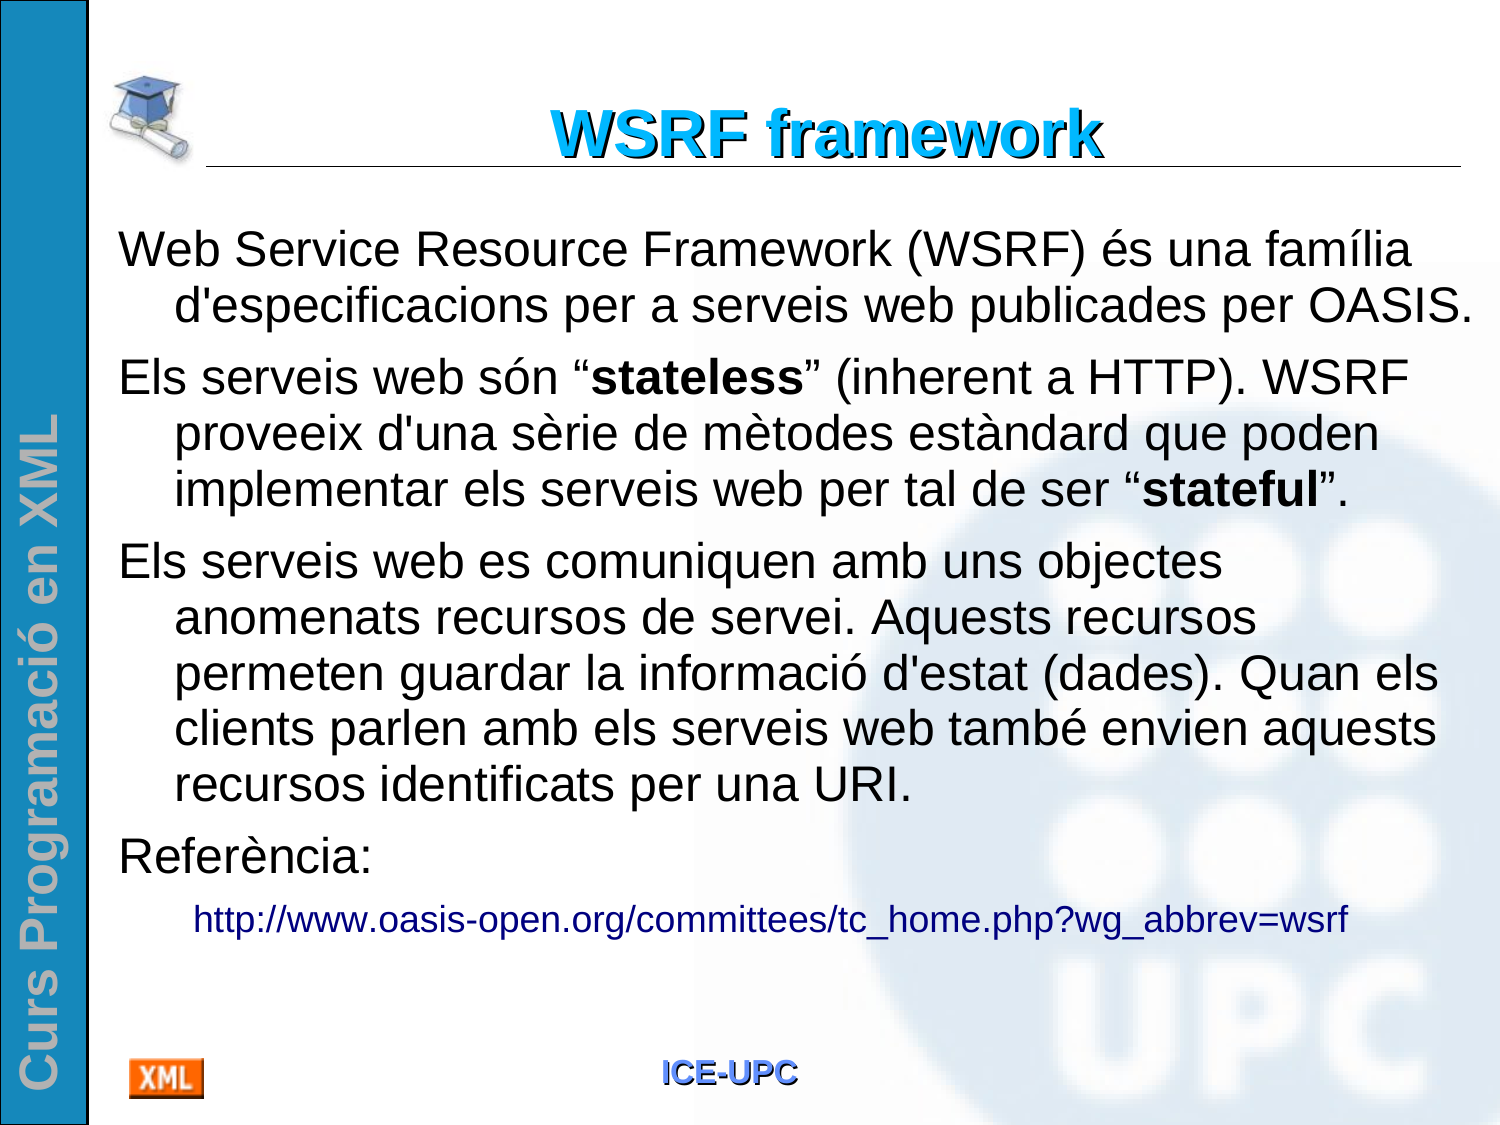

# WSRF framework
Web Service Resource Framework (WSRF) és una família d'especificacions per a serveis web publicades per OASIS.
Els serveis web són “stateless” (inherent a HTTP). WSRF proveeix d'una sèrie de mètodes estàndard que poden implementar els serveis web per tal de ser “stateful”.
Els serveis web es comuniquen amb uns objectes anomenats recursos de servei. Aquests recursos permeten guardar la informació d'estat (dades). Quan els clients parlen amb els serveis web també envien aquests recursos identificats per una URI.
Referència:
http://www.oasis-open.org/committees/tc_home.php?wg_abbrev=wsrf